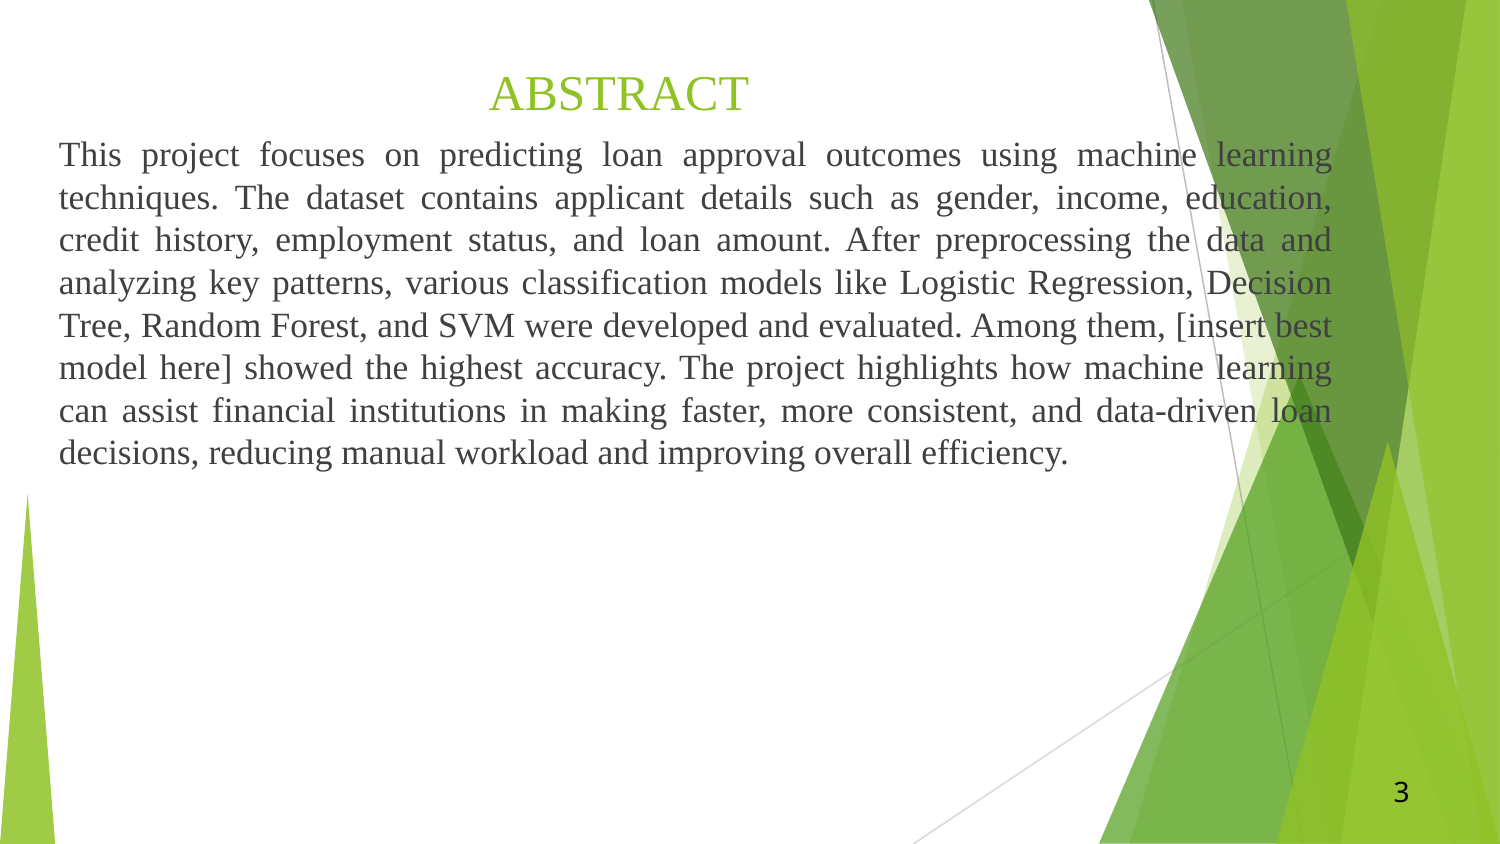

# ABSTRACT
This project focuses on predicting loan approval outcomes using machine learning techniques. The dataset contains applicant details such as gender, income, education, credit history, employment status, and loan amount. After preprocessing the data and analyzing key patterns, various classification models like Logistic Regression, Decision Tree, Random Forest, and SVM were developed and evaluated. Among them, [insert best model here] showed the highest accuracy. The project highlights how machine learning can assist financial institutions in making faster, more consistent, and data-driven loan decisions, reducing manual workload and improving overall efficiency.